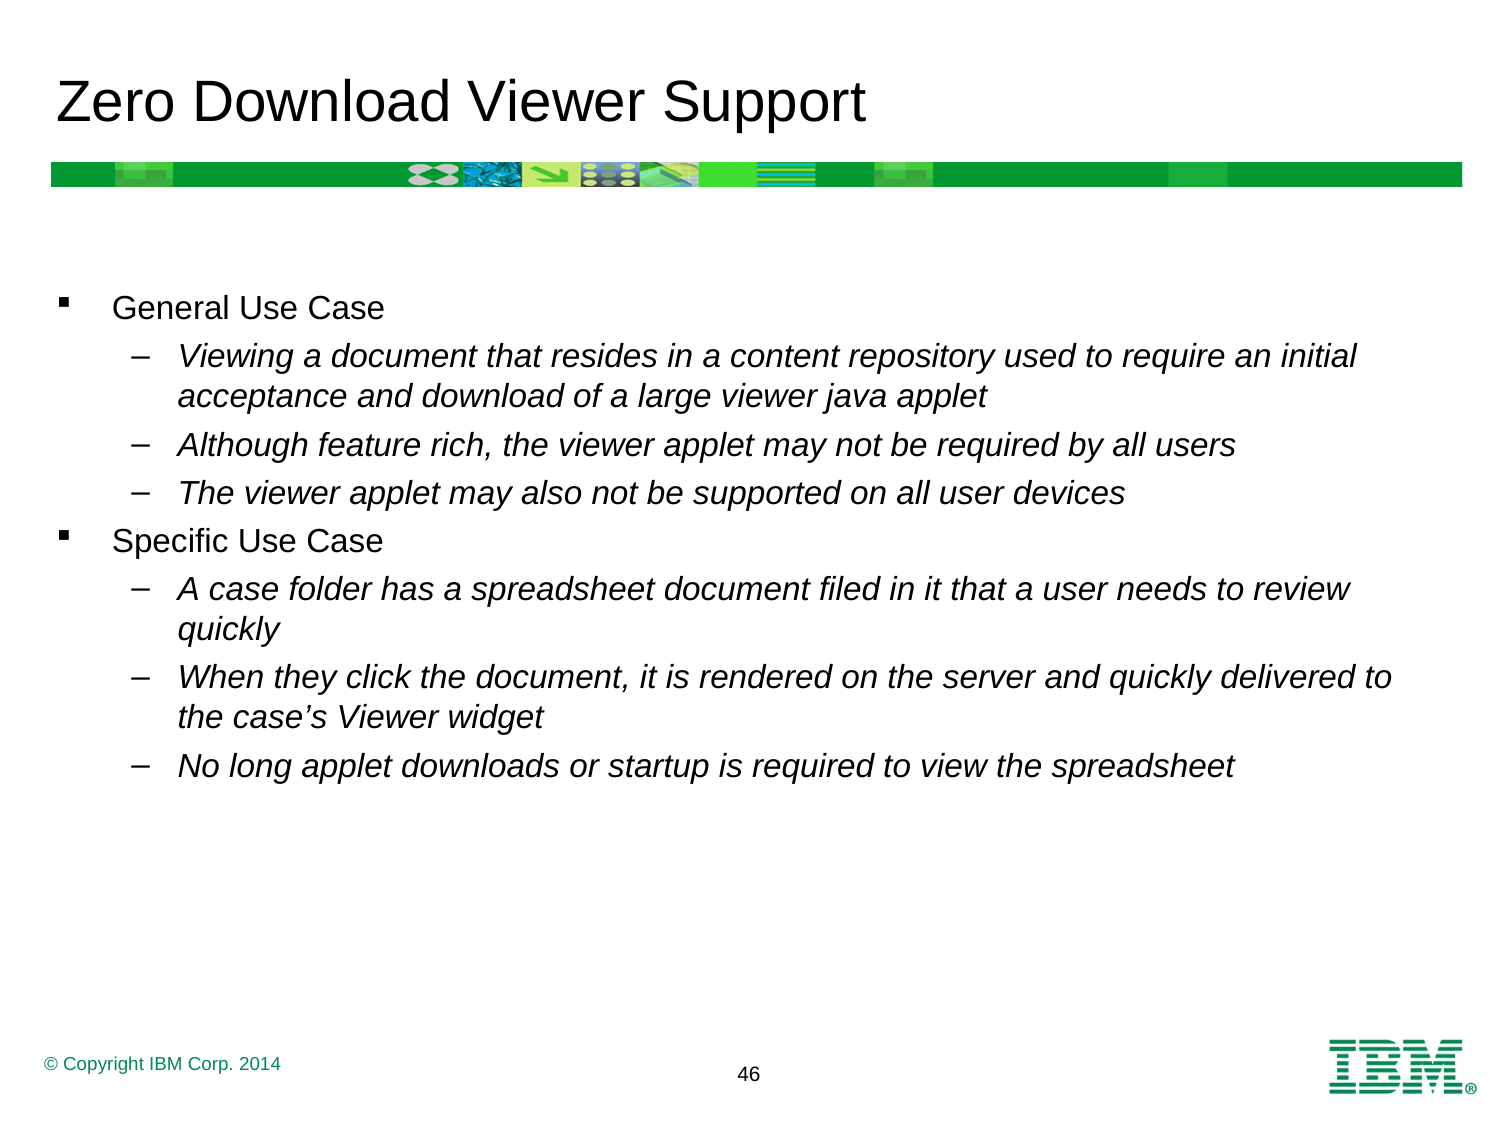

Zero Download Viewer Support
General Use Case
Viewing a document that resides in a content repository used to require an initial acceptance and download of a large viewer java applet
Although feature rich, the viewer applet may not be required by all users
The viewer applet may also not be supported on all user devices
Specific Use Case
A case folder has a spreadsheet document filed in it that a user needs to review quickly
When they click the document, it is rendered on the server and quickly delivered to the case’s Viewer widget
No long applet downloads or startup is required to view the spreadsheet